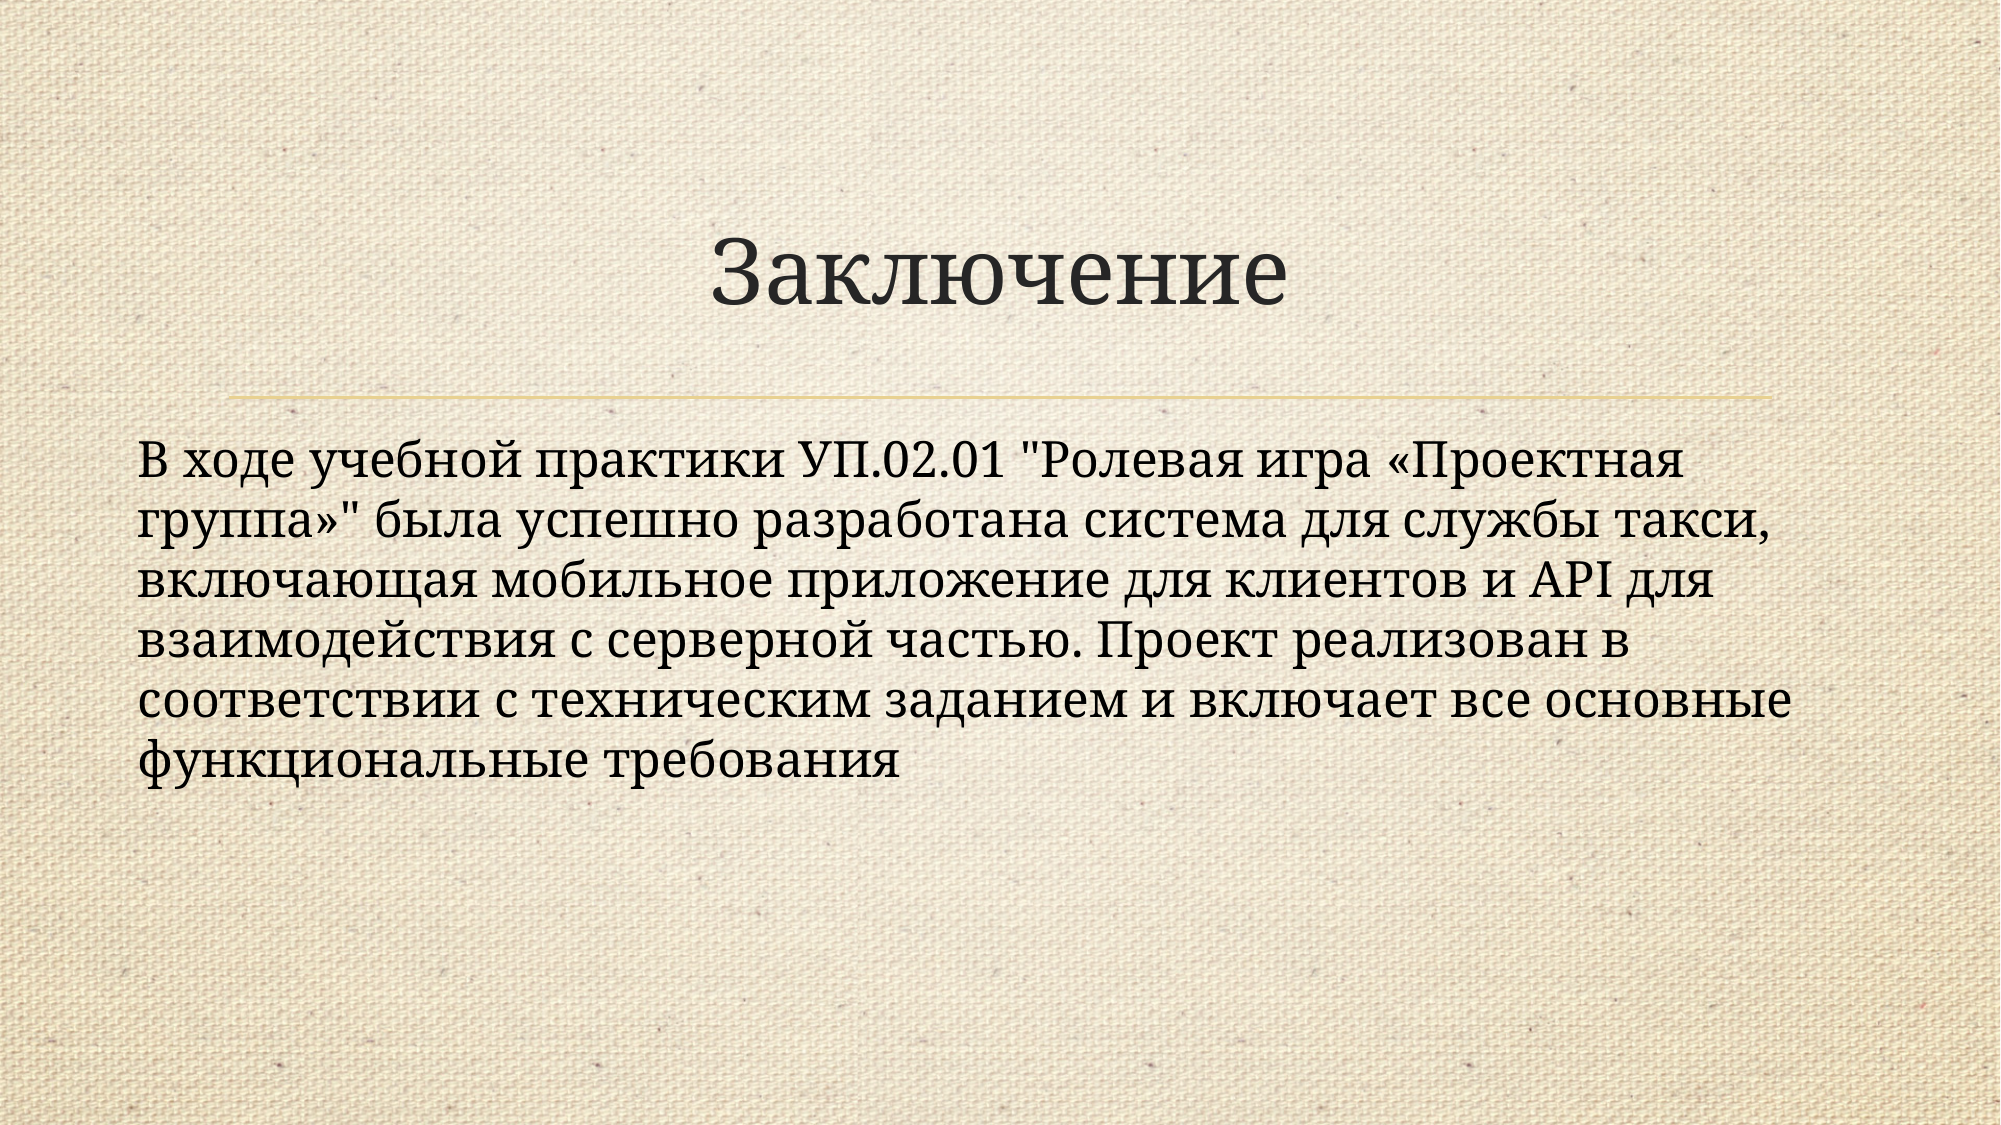

# Заключение
В ходе учебной практики УП.02.01 "Ролевая игра «Проектная группа»" была успешно разработана система для службы такси, включающая мобильное приложение для клиентов и API для взаимодействия с серверной частью. Проект реализован в соответствии с техническим заданием и включает все основные функциональные требования